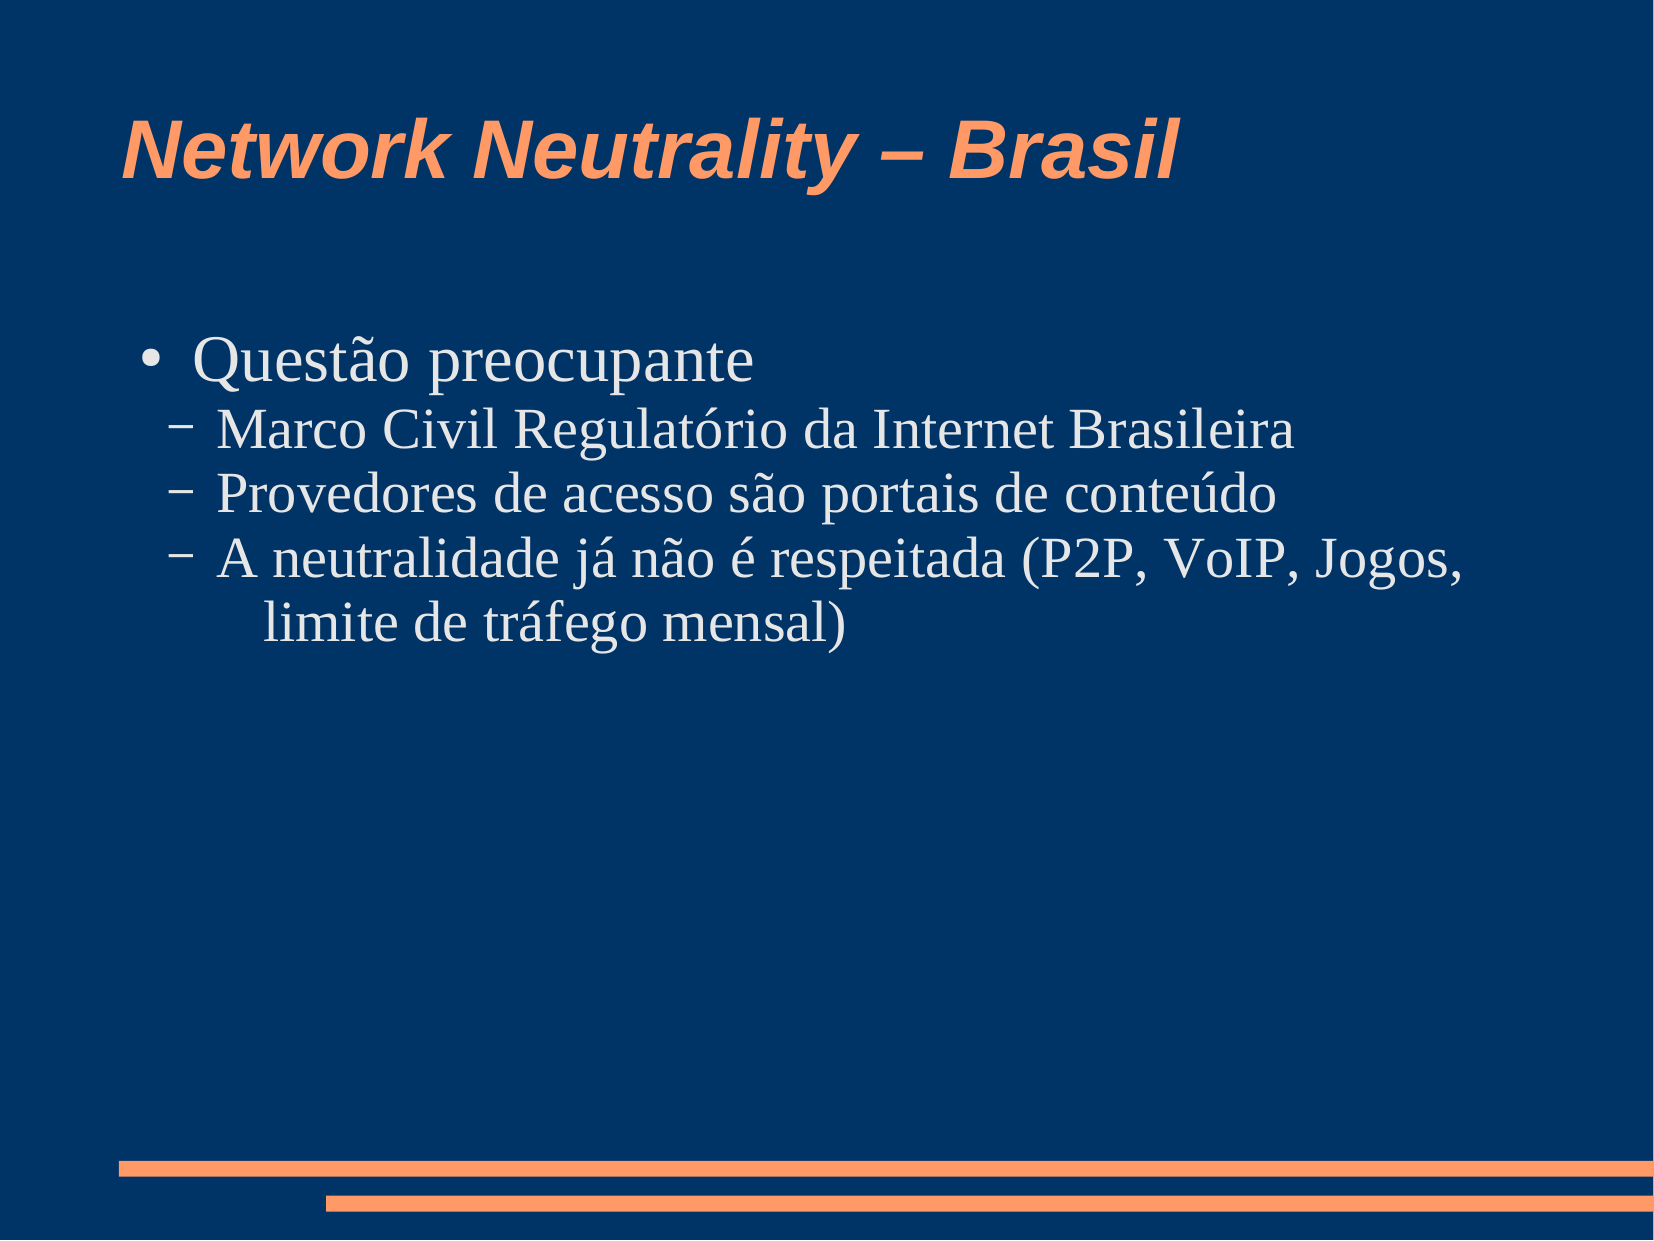

# Network Neutrality – Brasil
Questão preocupante
Marco Civil Regulatório da Internet Brasileira
Provedores de acesso são portais de conteúdo
A neutralidade já não é respeitada (P2P, VoIP, Jogos, limite de tráfego mensal)